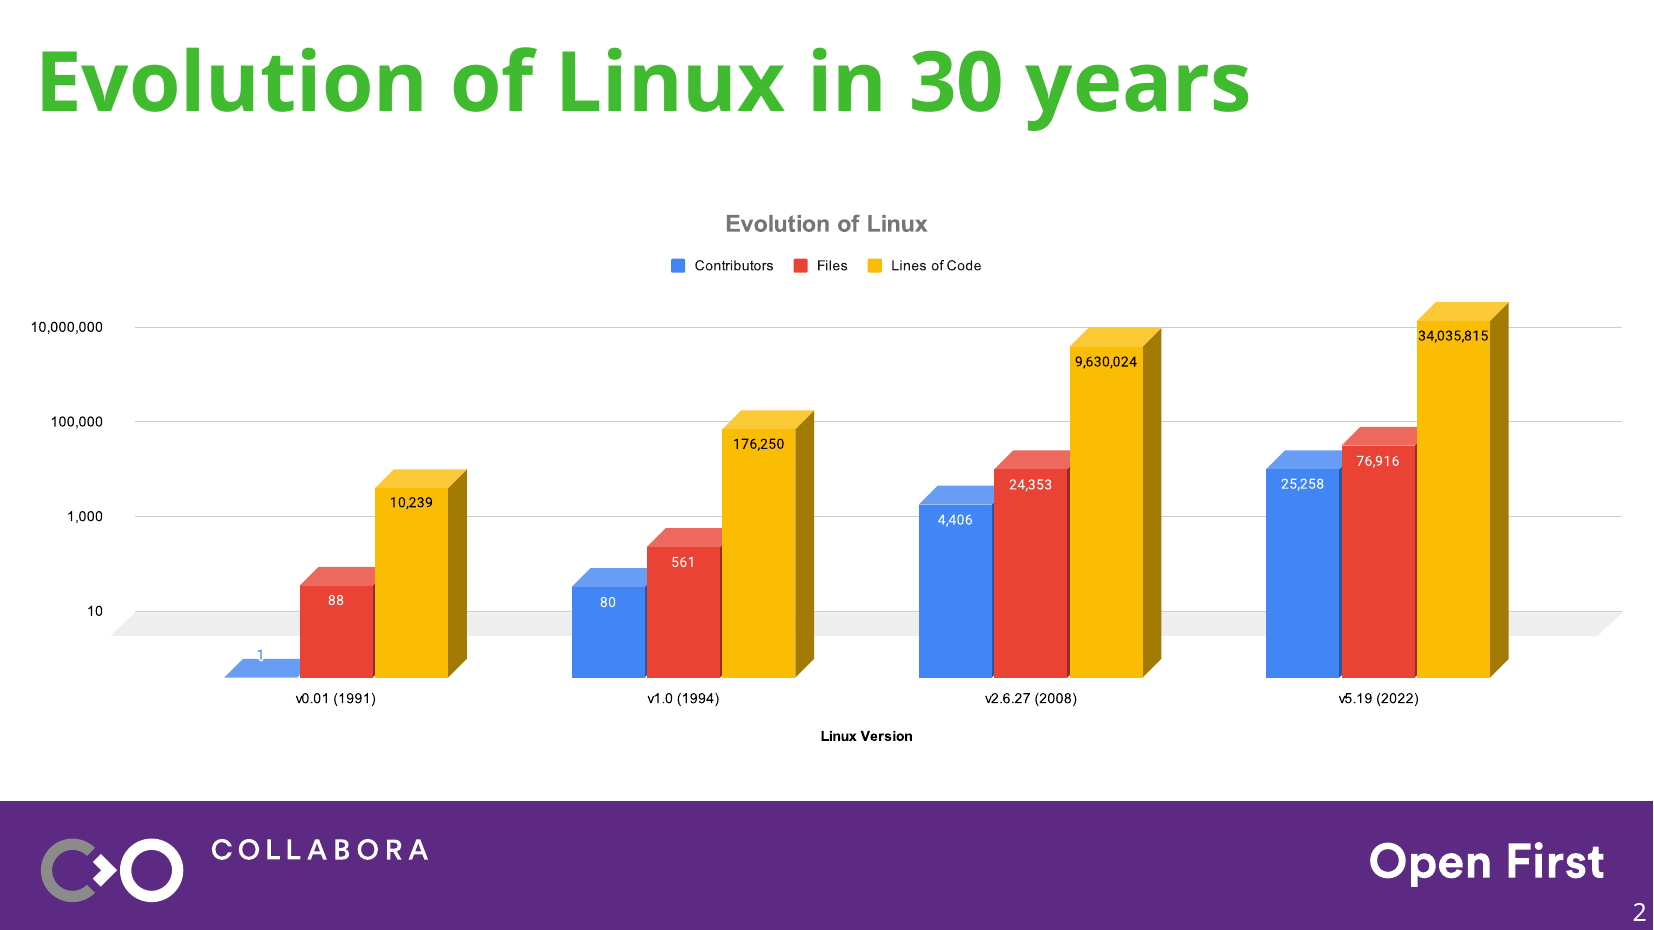

# Evolution of Linux in 30 years